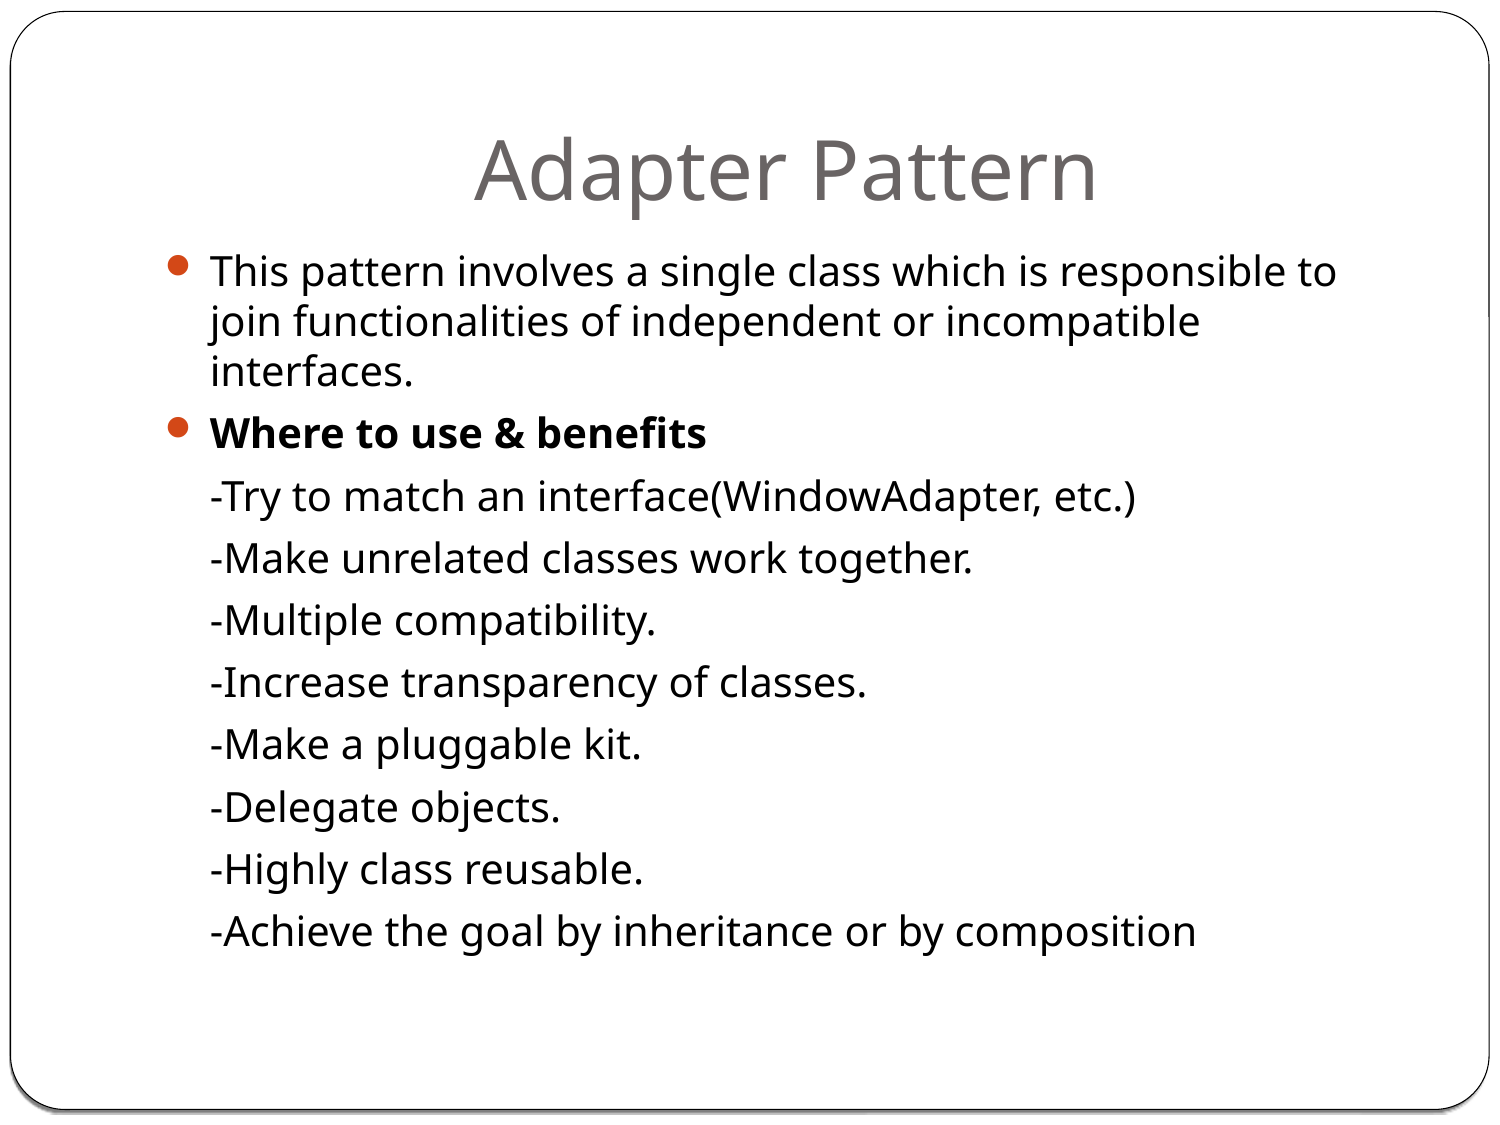

# Adapter Pattern
This pattern involves a single class which is responsible to join functionalities of independent or incompatible interfaces.
Where to use & benefits
	-Try to match an interface(WindowAdapter, etc.)
	-Make unrelated classes work together.
	-Multiple compatibility.
	-Increase transparency of classes.
	-Make a pluggable kit.
	-Delegate objects.
	-Highly class reusable.
	-Achieve the goal by inheritance or by composition